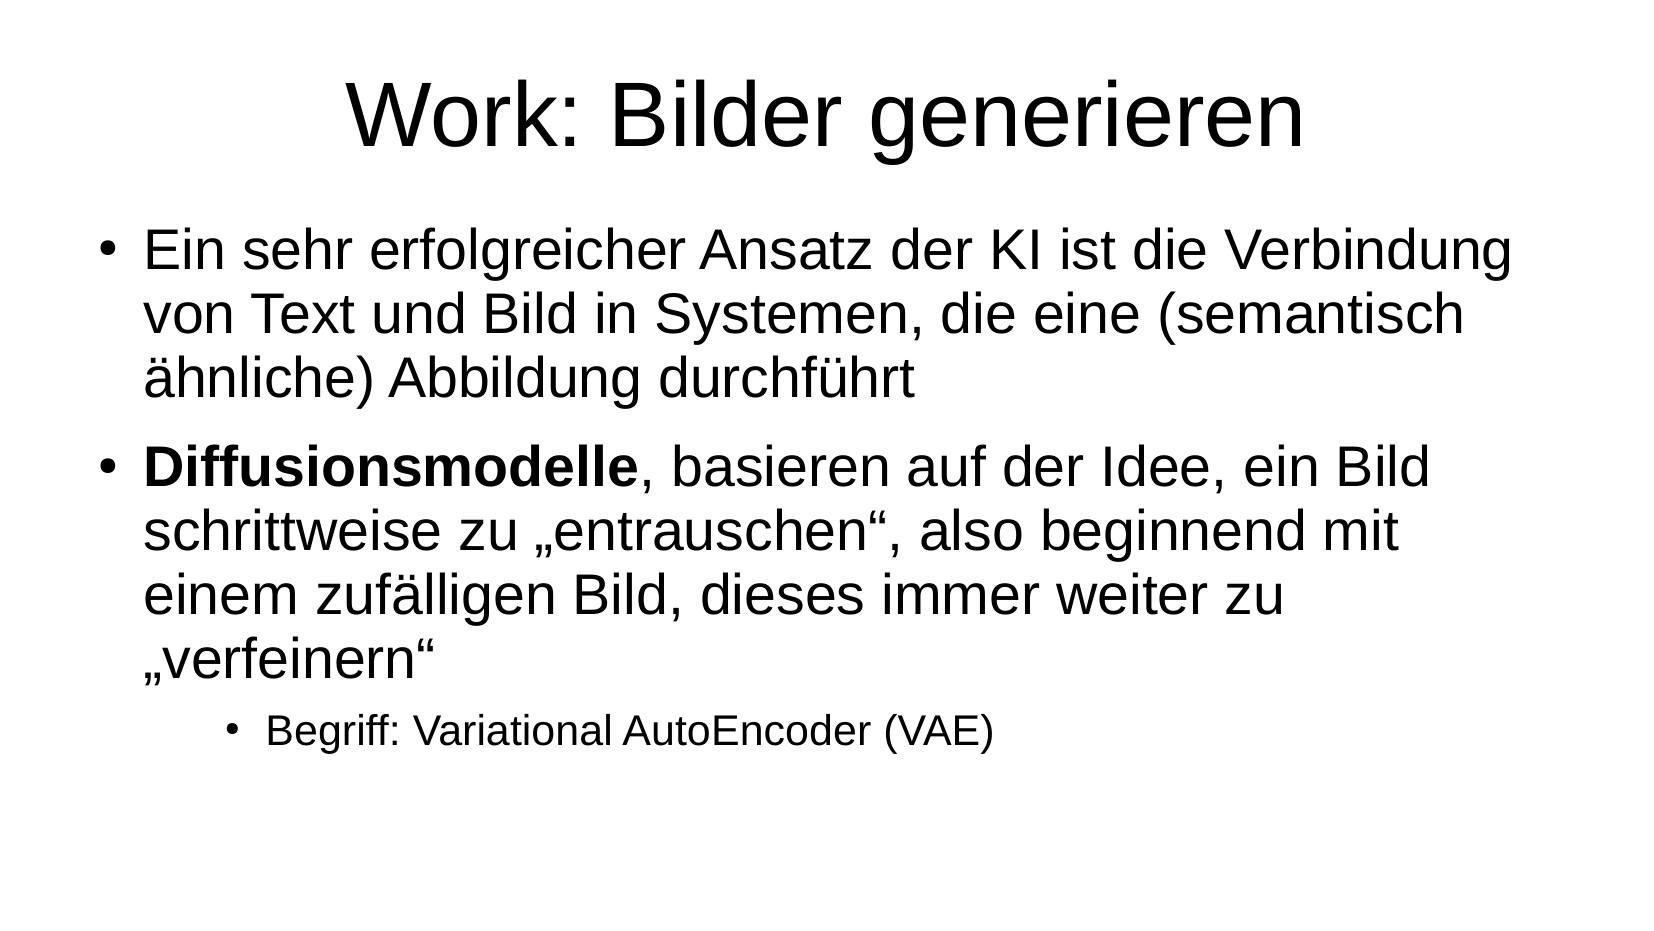

# Work: Bilder generieren
Ein sehr erfolgreicher Ansatz der KI ist die Verbindung von Text und Bild in Systemen, die eine (semantisch ähnliche) Abbildung durchführt
Diffusionsmodelle, basieren auf der Idee, ein Bild schrittweise zu „entrauschen“, also beginnend mit einem zufälligen Bild, dieses immer weiter zu „verfeinern“
Begriff: Variational AutoEncoder (VAE)